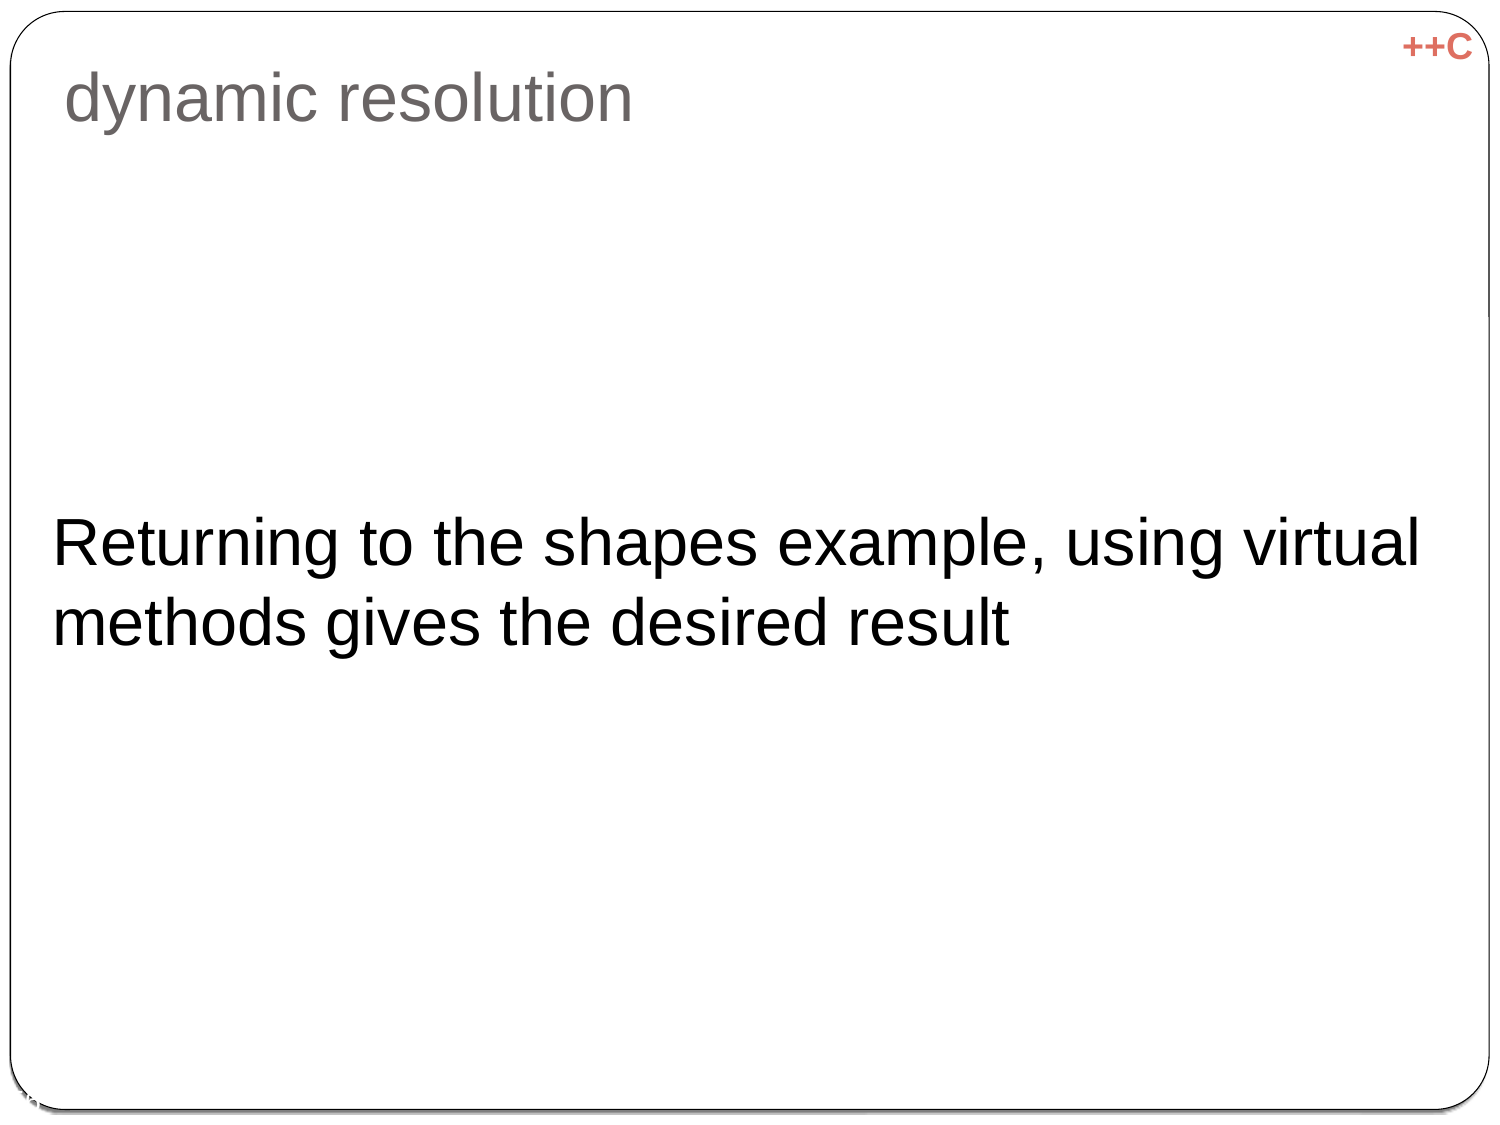

# dynamic resolution
Returning to the shapes example, using virtual methods gives the desired result